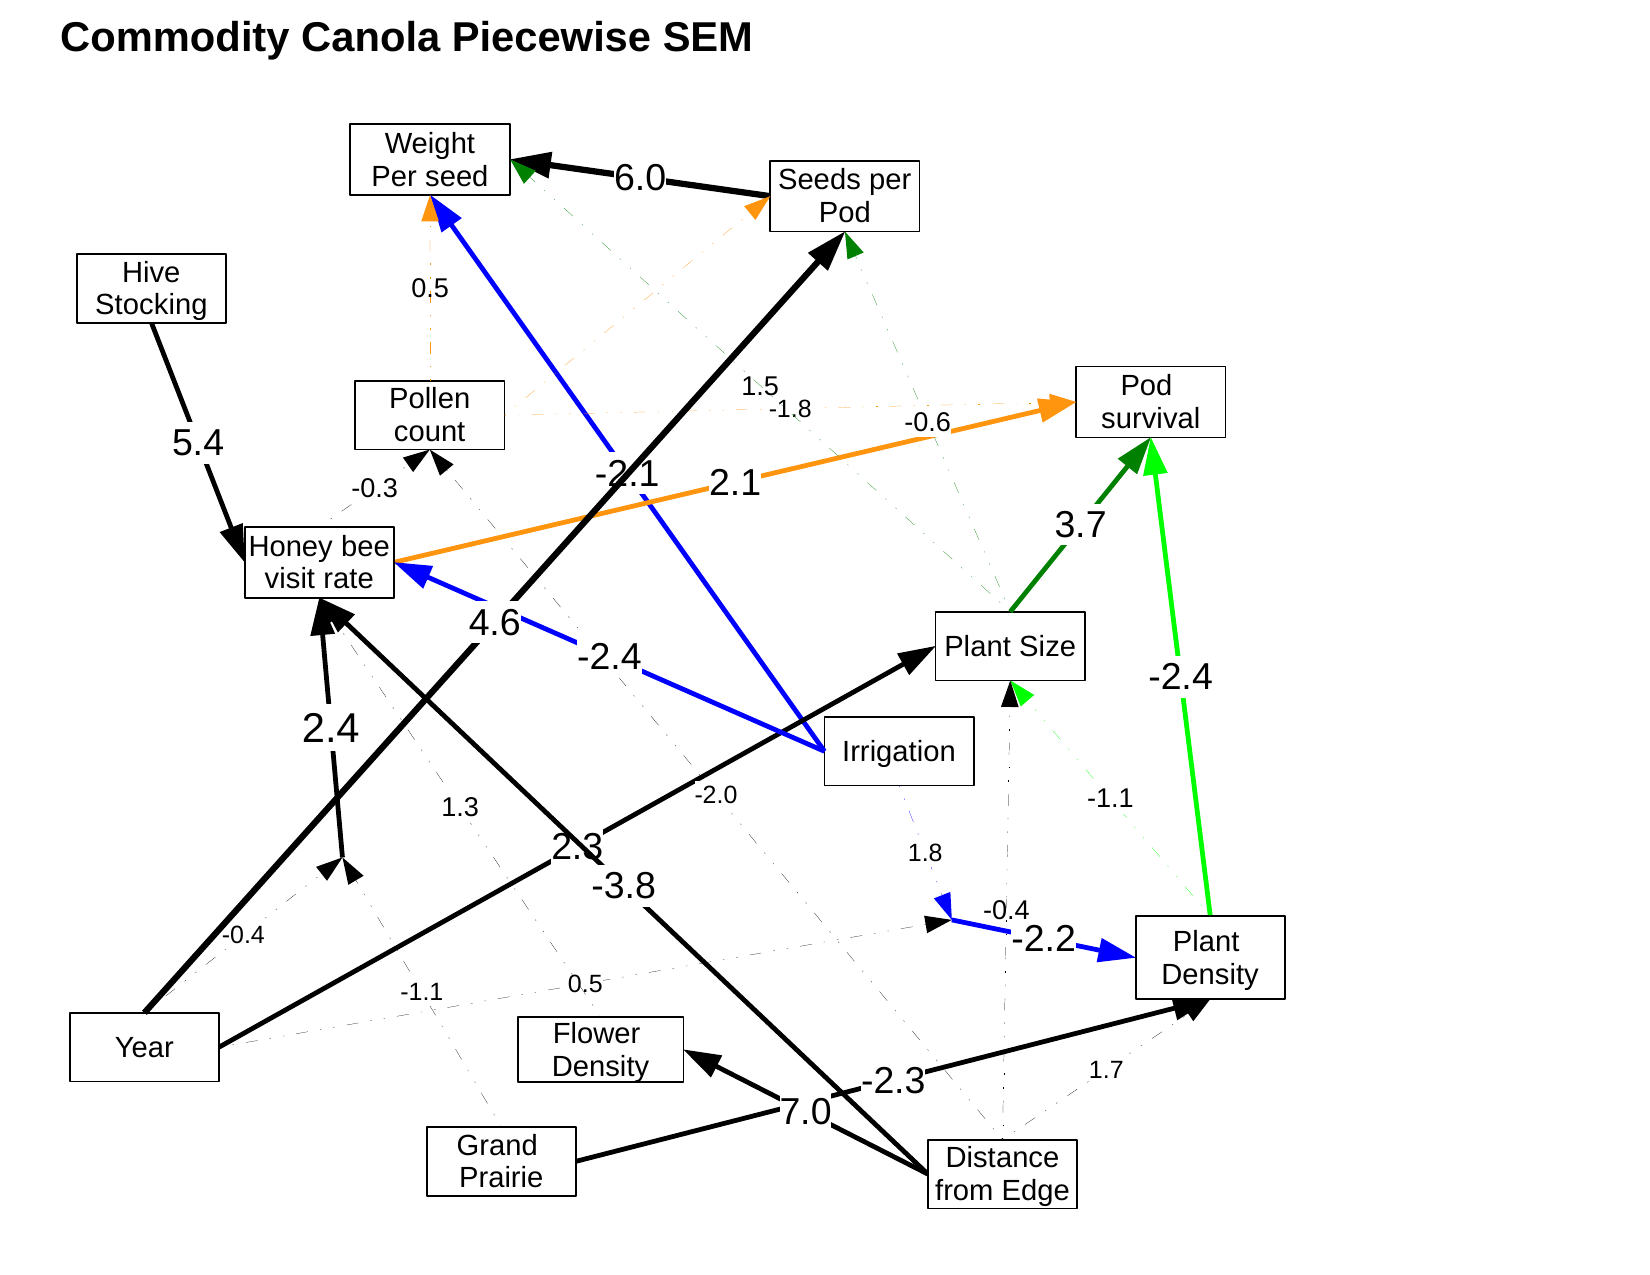

Predicted
Yield
Yield
Commodity Canola Piecewise SEM
Weight
Per seed
Seeds per
Pod
Hive
Stocking
Pod
survival
Pollen
count
Honey bee
visit rate
Plant Size
Plant Level
Irrigation
Plant
Density
Plot Level
Year
Flower
Density
Grand
Prairie
Distance
from Edge